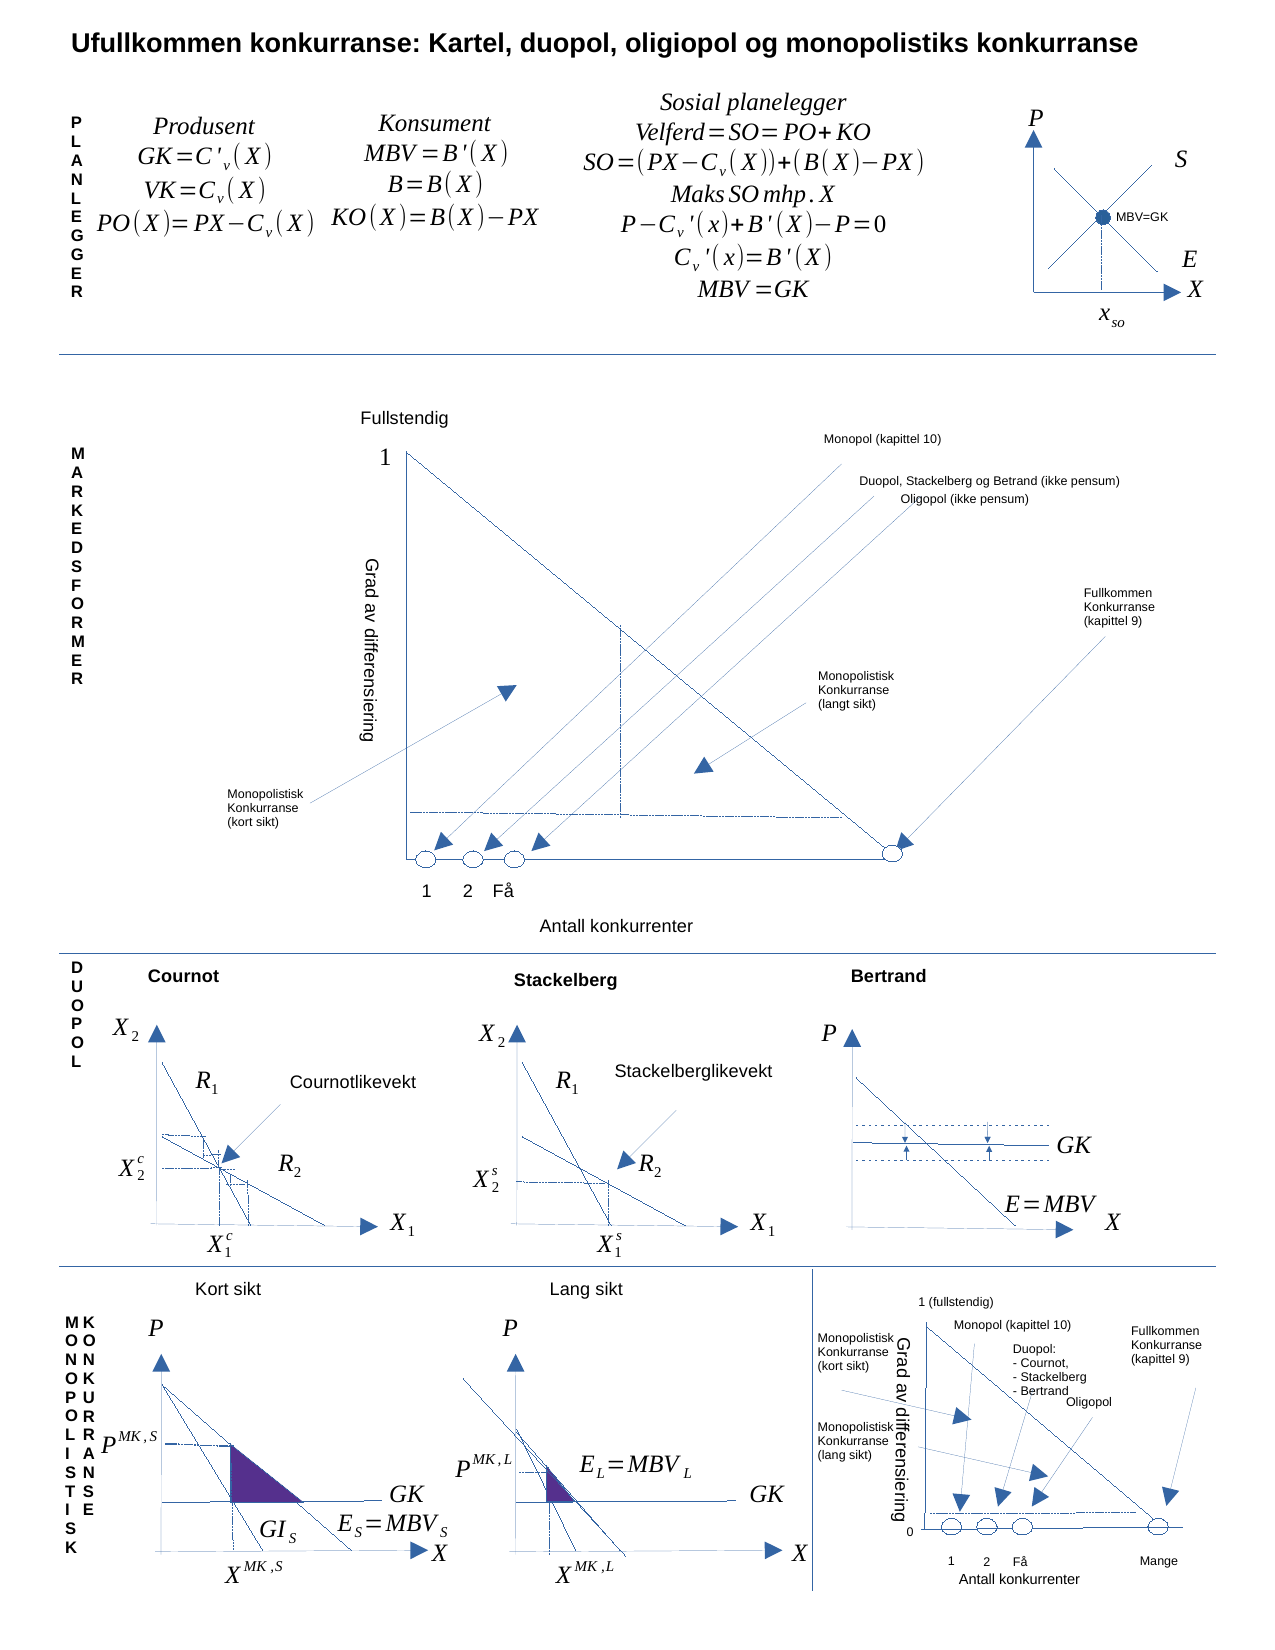

Ufullkommen konkurranse: Kartel, duopol, oligiopol og monopolistiks konkurranse
P
L
A
N
L
E
G
G
E
R
MBV=GK
Fullstendig
Monopol (kapittel 10)
M
A
R
K
E
D
S
F
O
R
M
E
R
Duopol, Stackelberg og Betrand (ikke pensum)
Oligopol (ikke pensum)
Fullkommen
Konkurranse
(kapittel 9)
Grad av differensiering
Monopolistisk
Konkurranse
(langt sikt)
Monopolistisk
Konkurranse
(kort sikt)
1
2
Få
Antall konkurrenter
D
U
O
P
O
L
Cournot
Bertrand
Stackelberg
Stackelberglikevekt
Cournotlikevekt
Kort sikt
Lang sikt
1 (fullstendig)
M
O
N
O
P
O
L
I
S
T
I
S
K
K
O
N
K
U
R
R
A
N
S
E
Monopol (kapittel 10)
Fullkommen
Konkurranse
(kapittel 9)
Monopolistisk
Konkurranse
(kort sikt)
Duopol:
- Cournot,
- Stackelberg
- Bertrand
Oligopol
Monopolistisk
Konkurranse
(lang sikt)
Grad av differensiering
0
1
Mange
2
Få
Antall konkurrenter